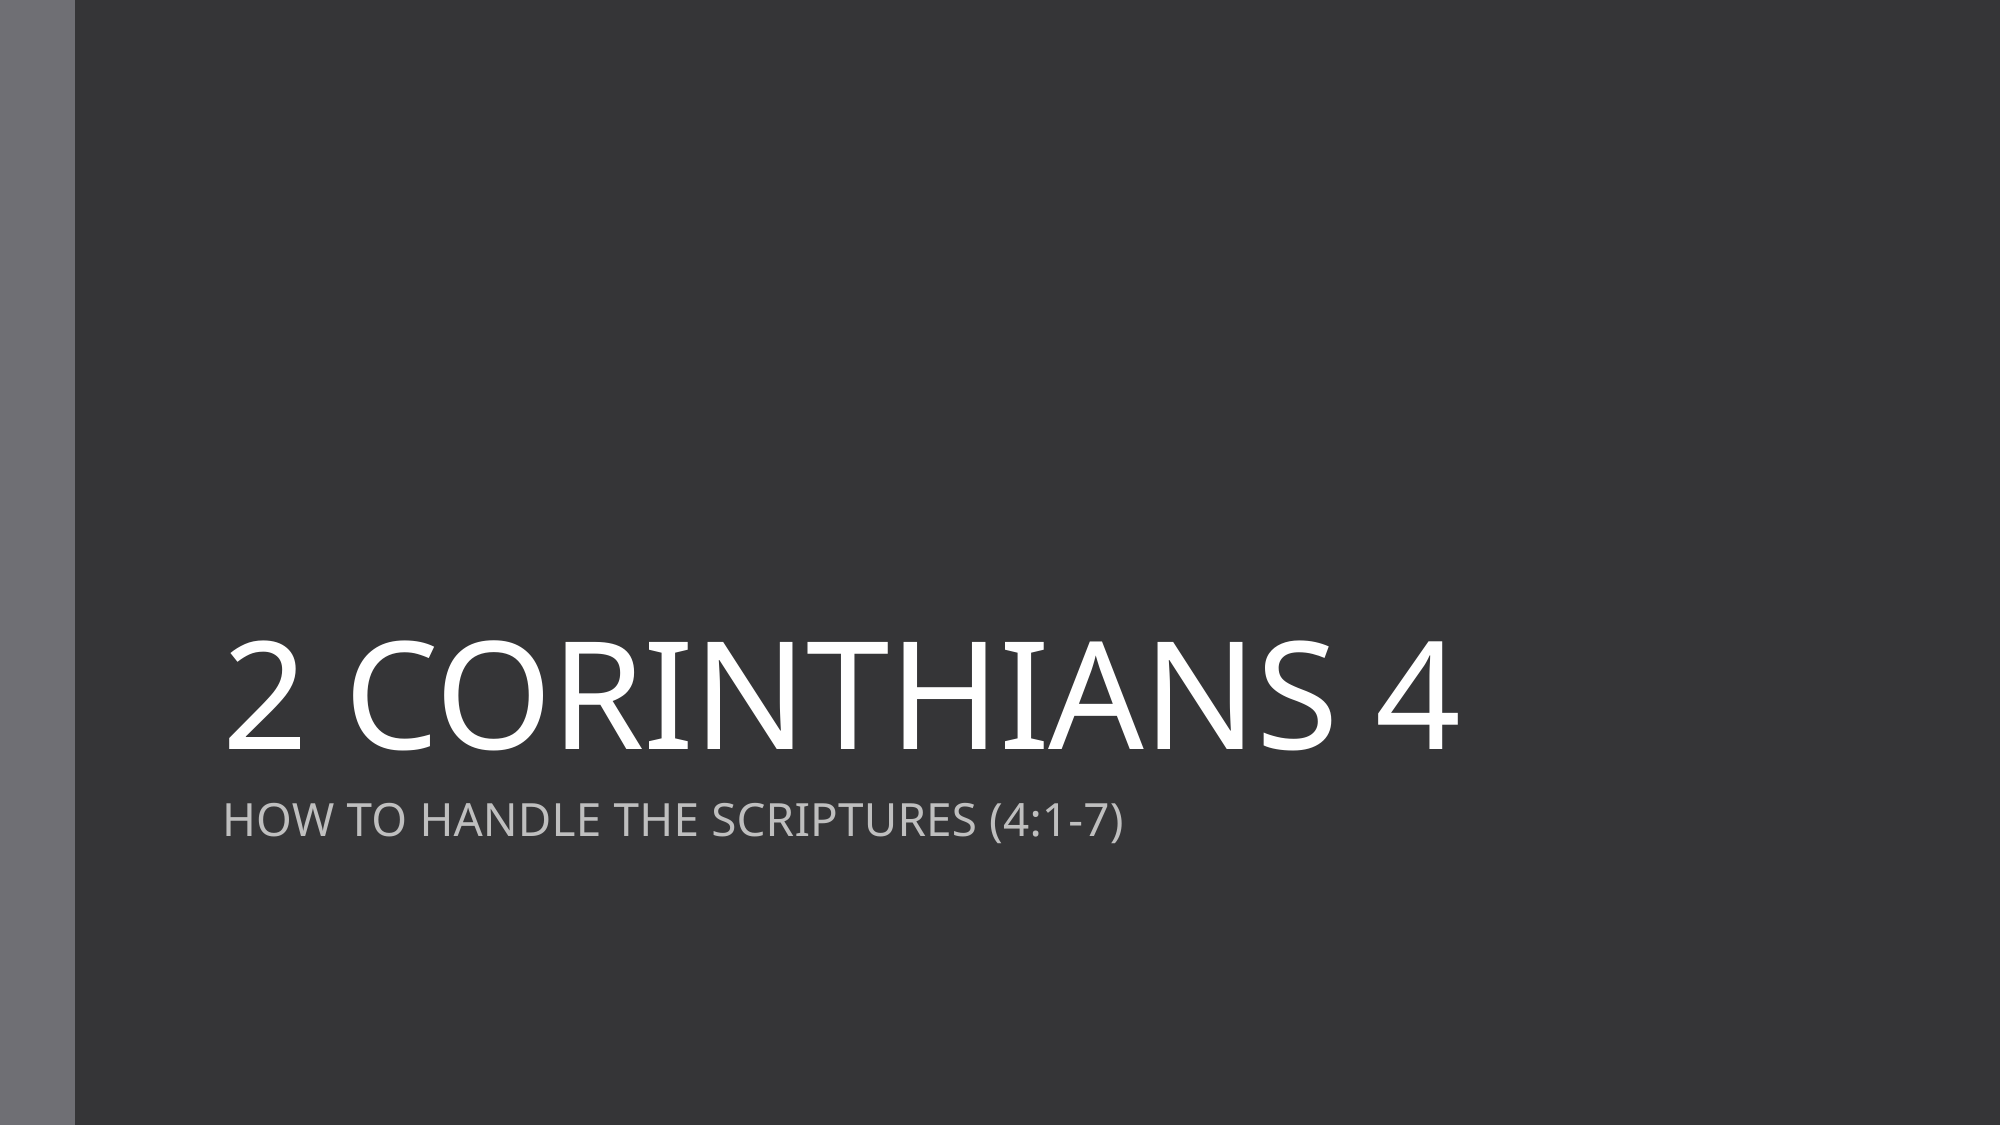

# 2 CORINTHIANS 4
HOW TO HANDLE THE SCRIPTURES (4:1-7)